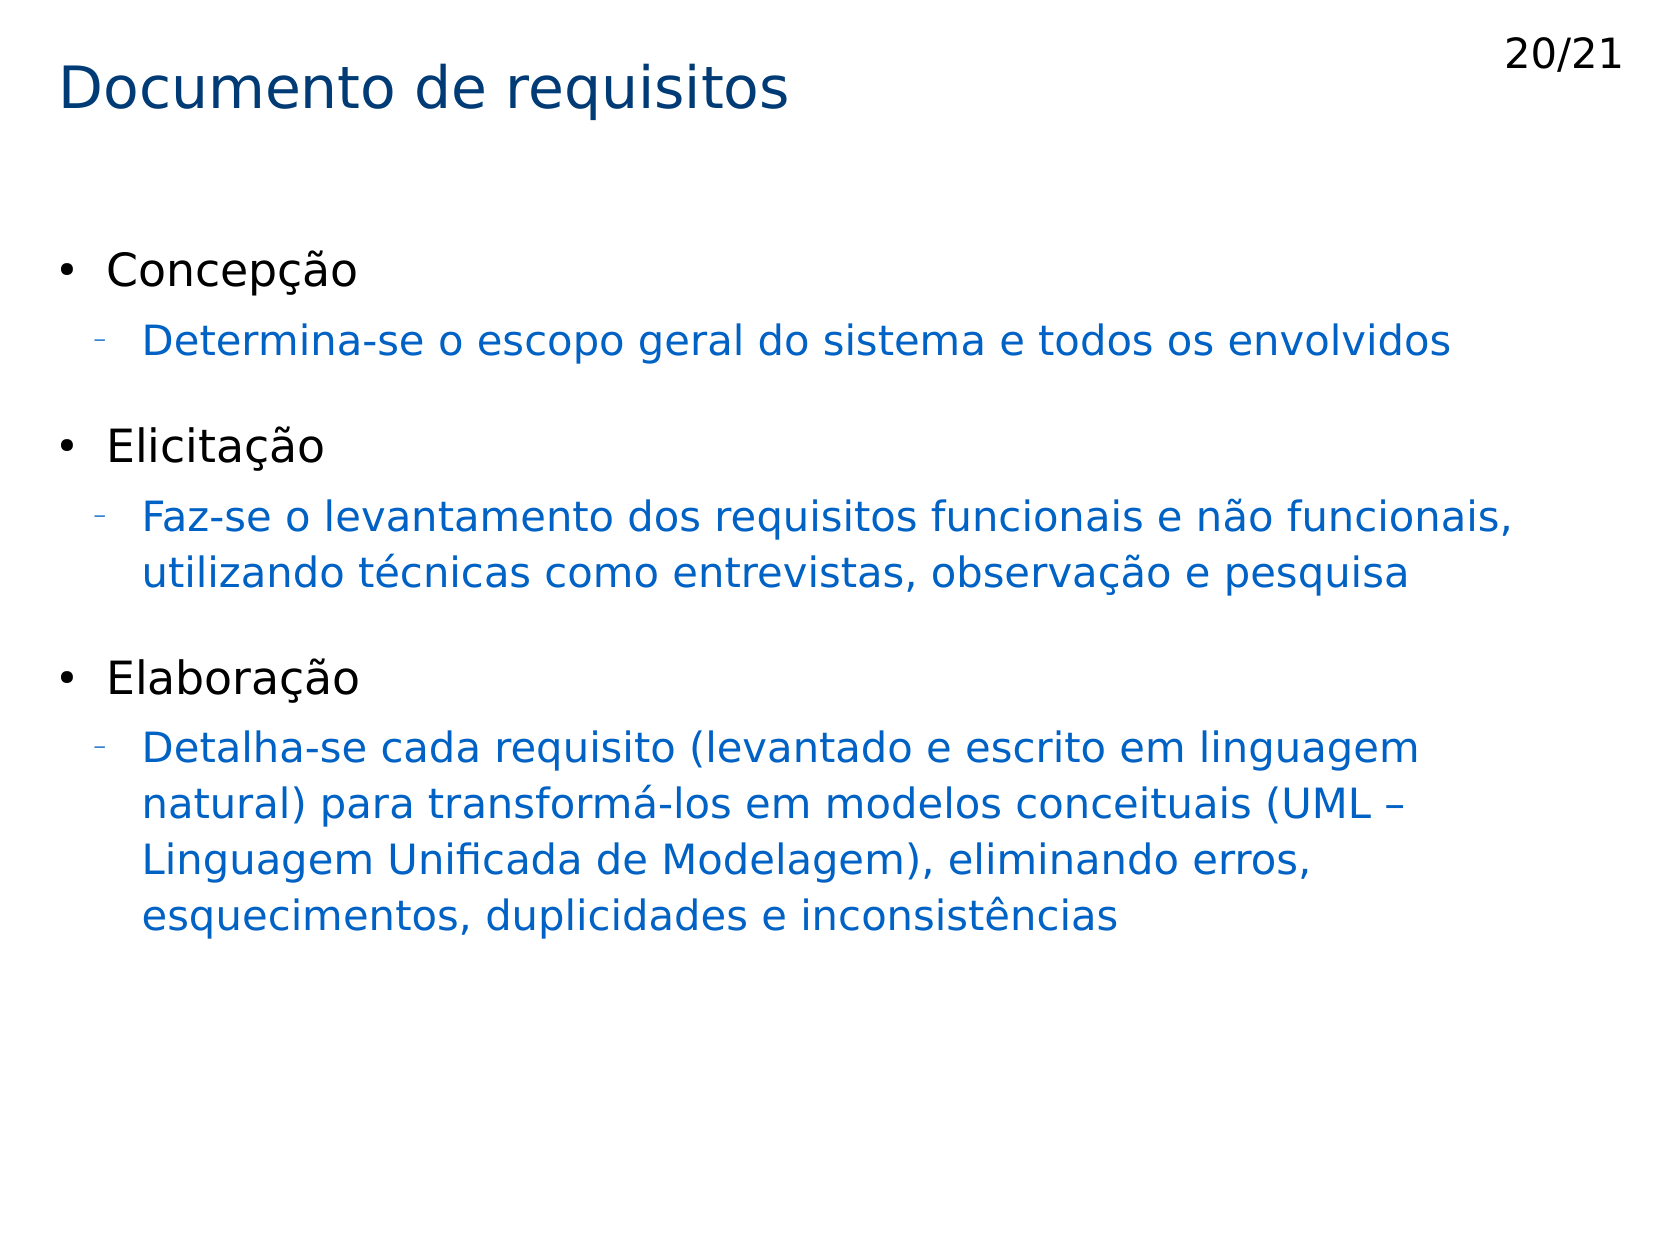

# Documento de requisitos
20
Concepção
Determina-se o escopo geral do sistema e todos os envolvidos
Elicitação
Faz-se o levantamento dos requisitos funcionais e não funcionais, utilizando técnicas como entrevistas, observação e pesquisa
Elaboração
Detalha-se cada requisito (levantado e escrito em linguagem natural) para transformá-los em modelos conceituais (UML – Linguagem Unificada de Modelagem), eliminando erros, esquecimentos, duplicidades e inconsistências